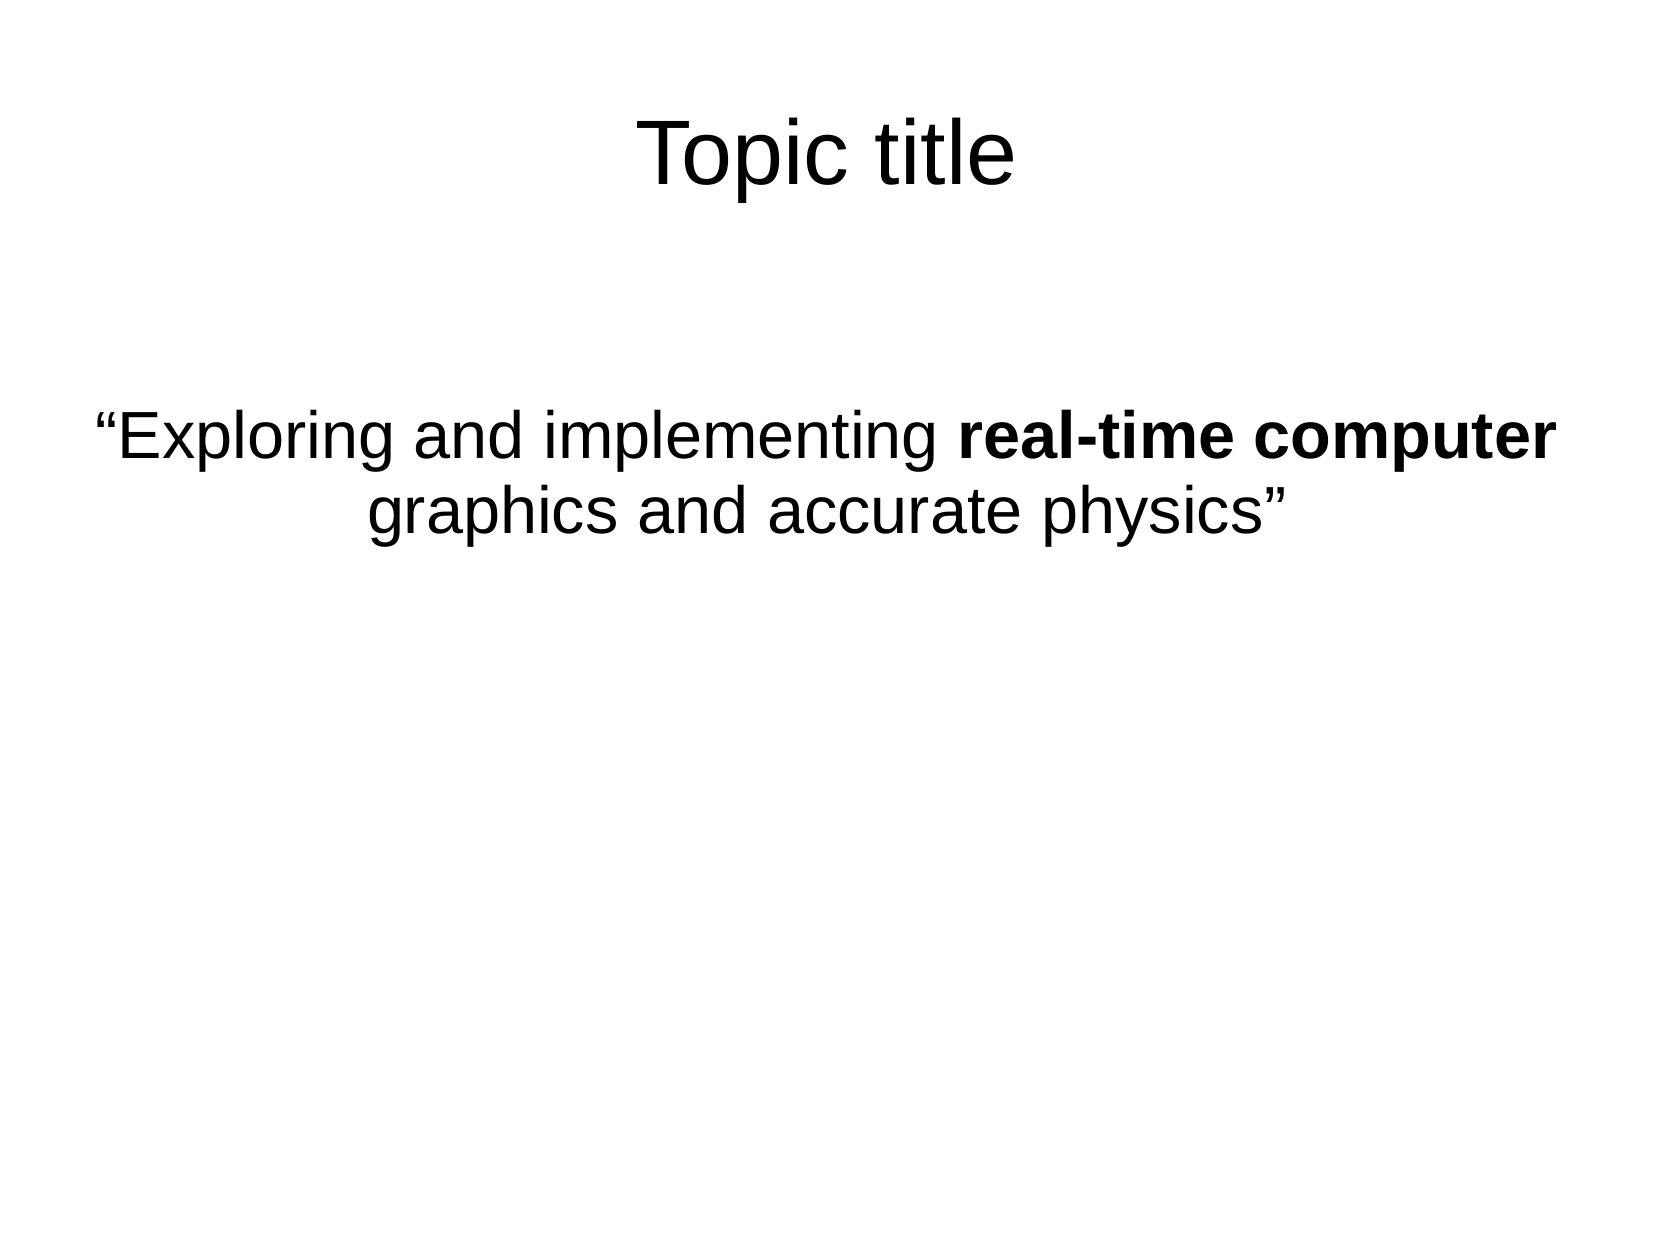

# Topic title
“Exploring and implementing real-time computer graphics and accurate physics”